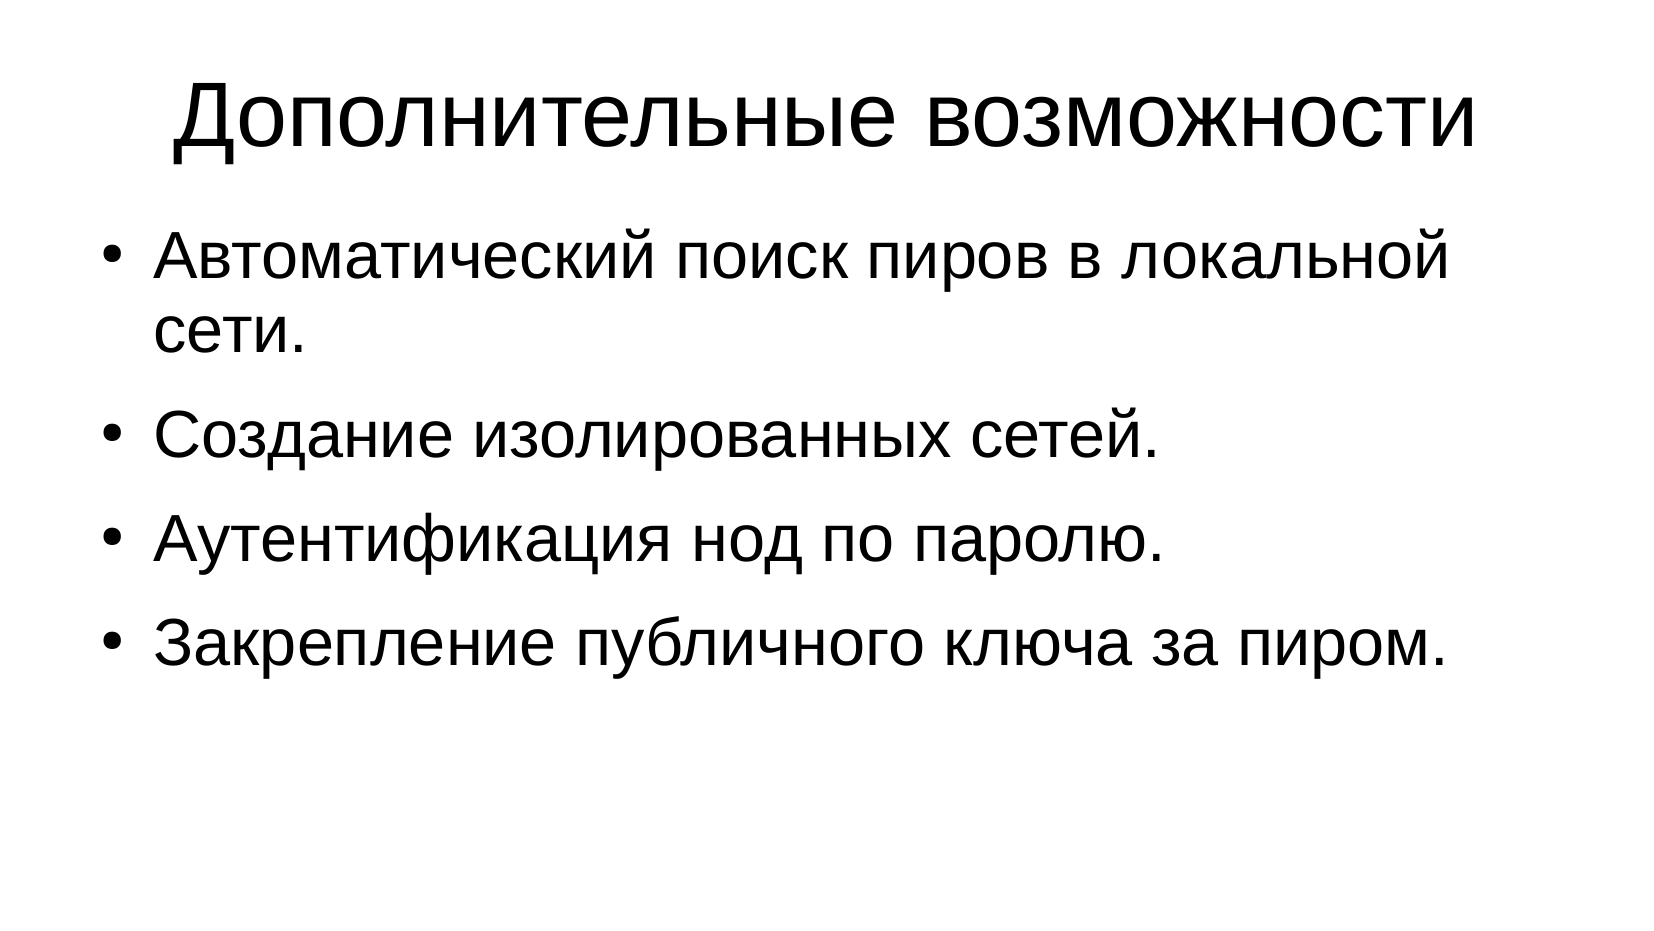

# Дополнительные возможности
Автоматический поиск пиров в локальной сети.
Создание изолированных сетей.
Аутентификация нод по паролю.
Закрепление публичного ключа за пиром.